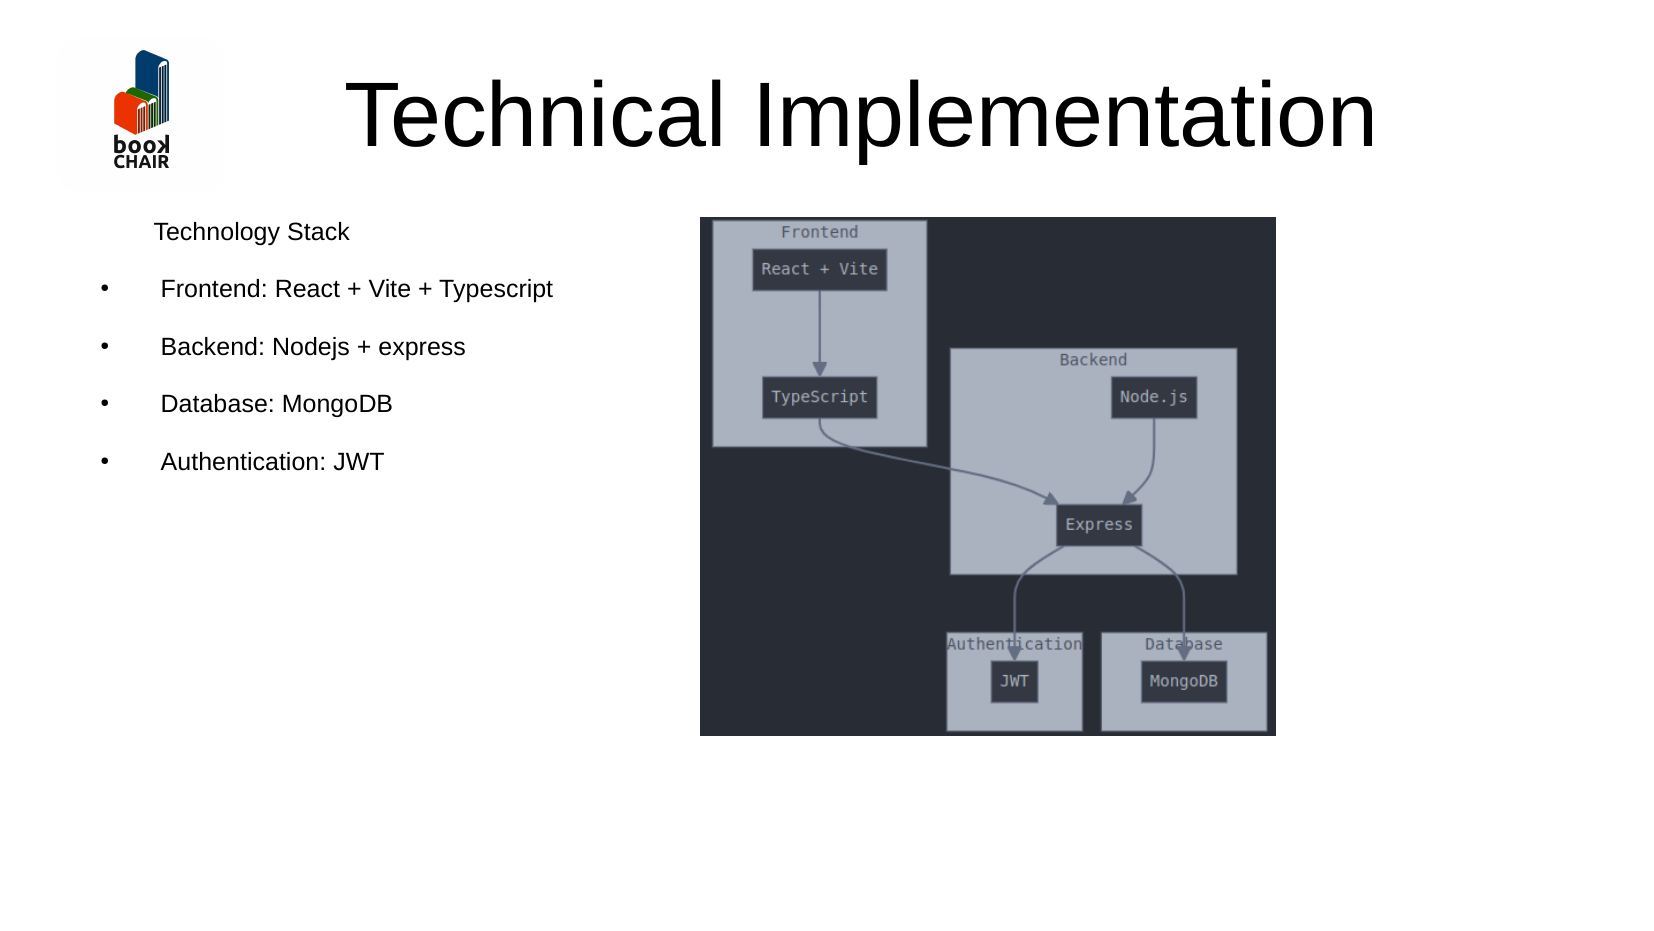

# Technical Implementation
Technology Stack
 Frontend: React + Vite + Typescript
 Backend: Nodejs + express
 Database: MongoDB
 Authentication: JWT